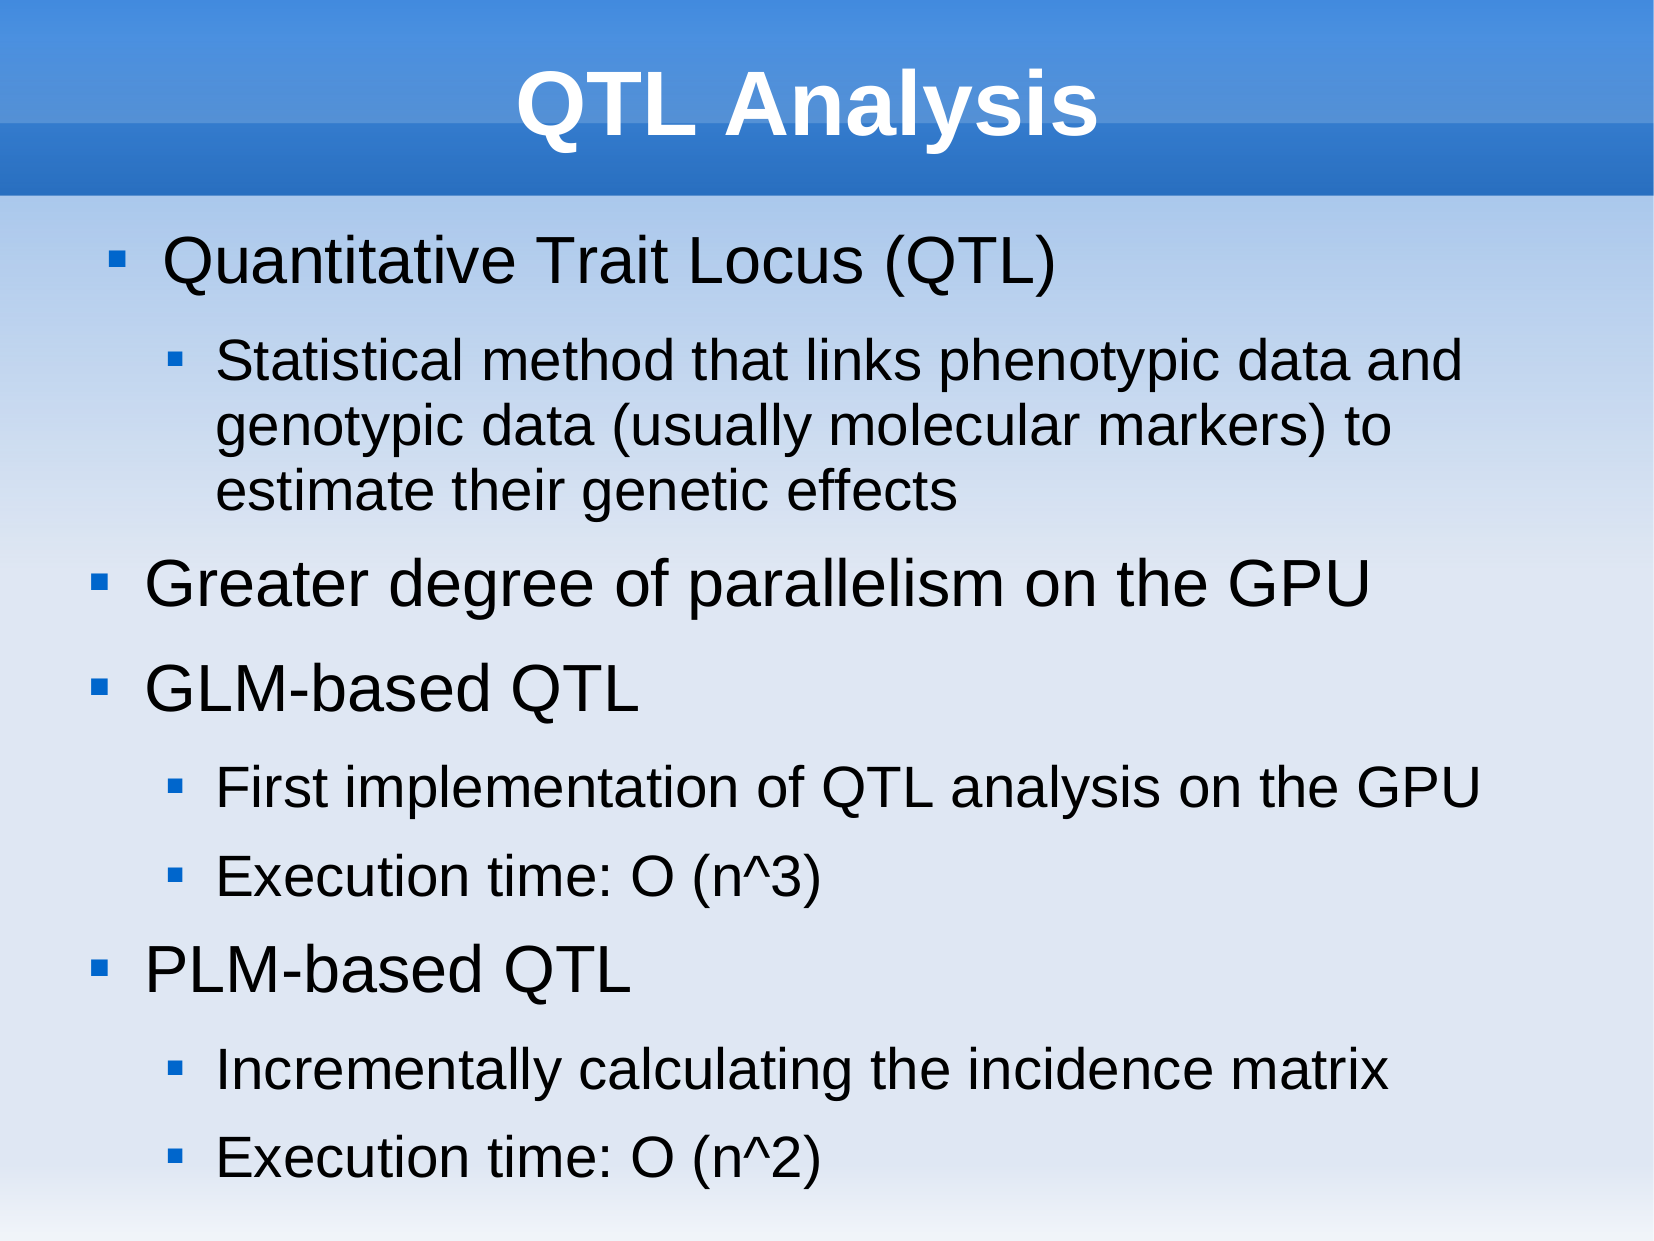

# QTL Analysis
Quantitative Trait Locus (QTL)
Statistical method that links phenotypic data and genotypic data (usually molecular markers) to estimate their genetic effects
Greater degree of parallelism on the GPU
GLM-based QTL
First implementation of QTL analysis on the GPU
Execution time: O (n^3)
PLM-based QTL
Incrementally calculating the incidence matrix
Execution time: O (n^2)